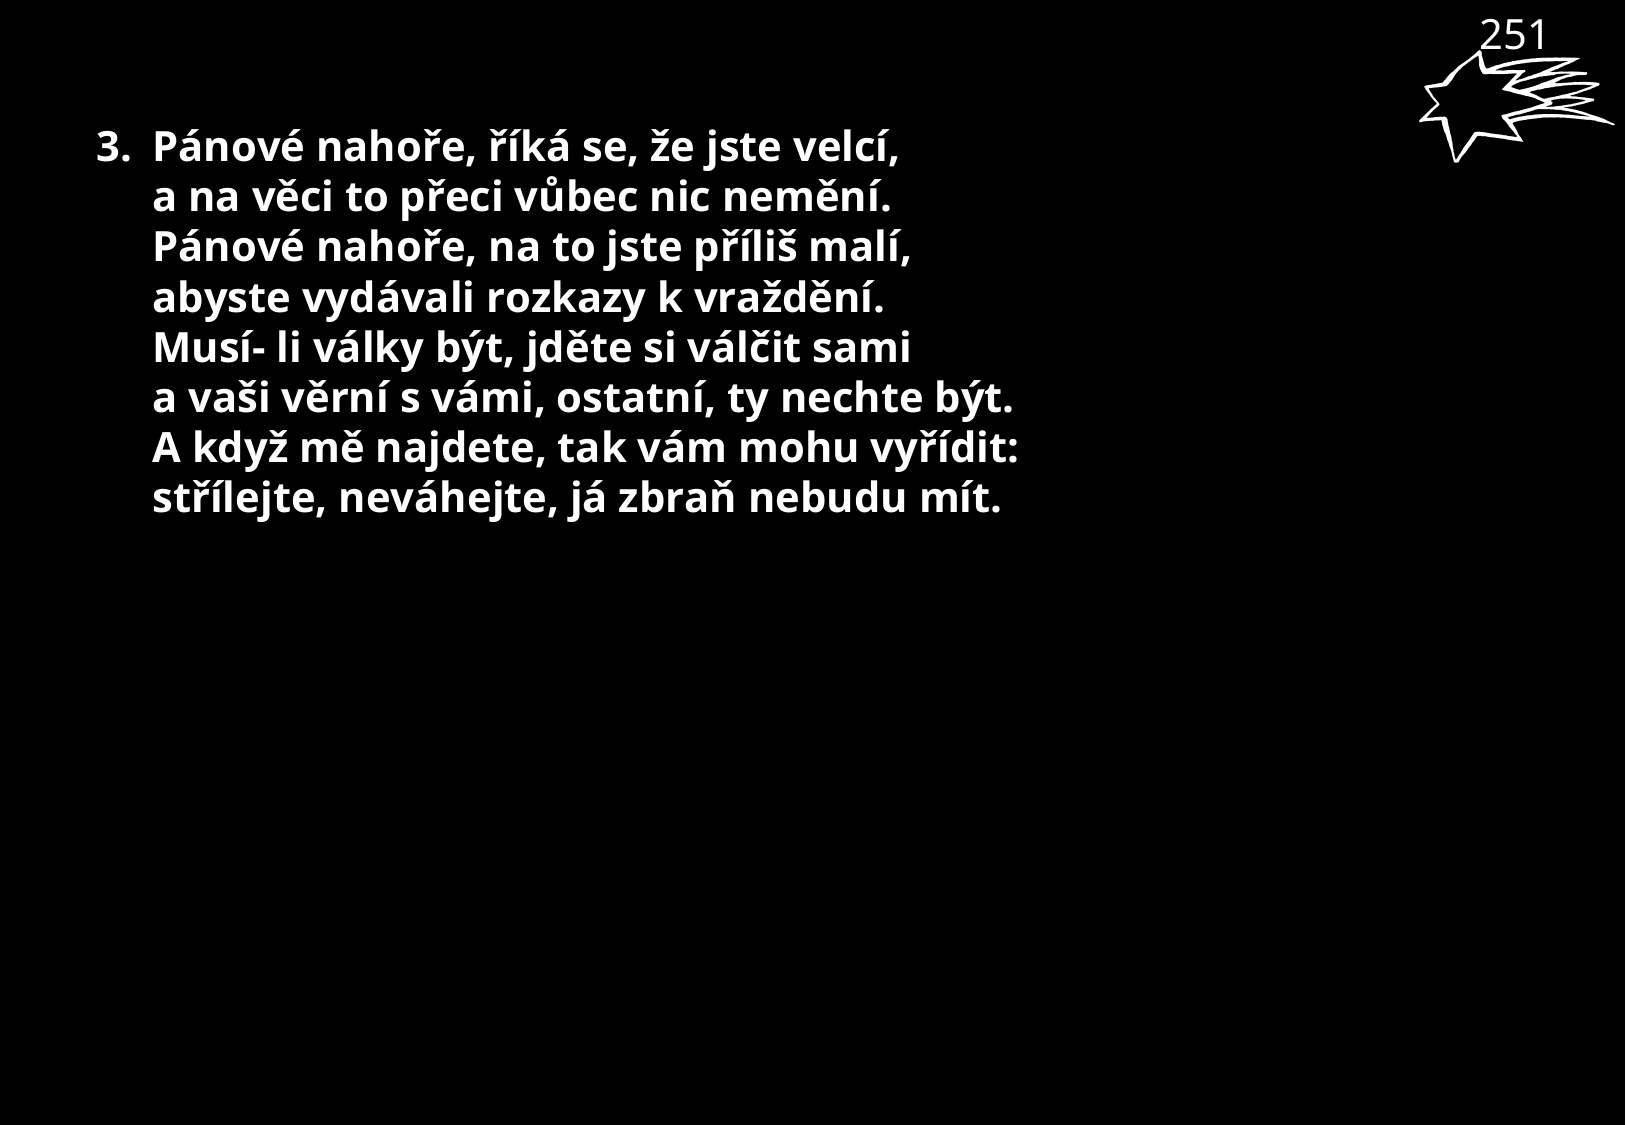

251
# 3.	Pánové nahoře, říká se, že jste velcí, a na věci to přeci vůbec nic nemění. Pánové nahoře, na to jste příliš malí, abyste vydávali rozkazy k vraždění. Musí- li války být, jděte si válčit sami a vaši věrní s vámi, ostatní, ty nechte být. A když mě najdete, tak vám mohu vyřídit: střílejte, neváhejte, já zbraň nebudu mít.